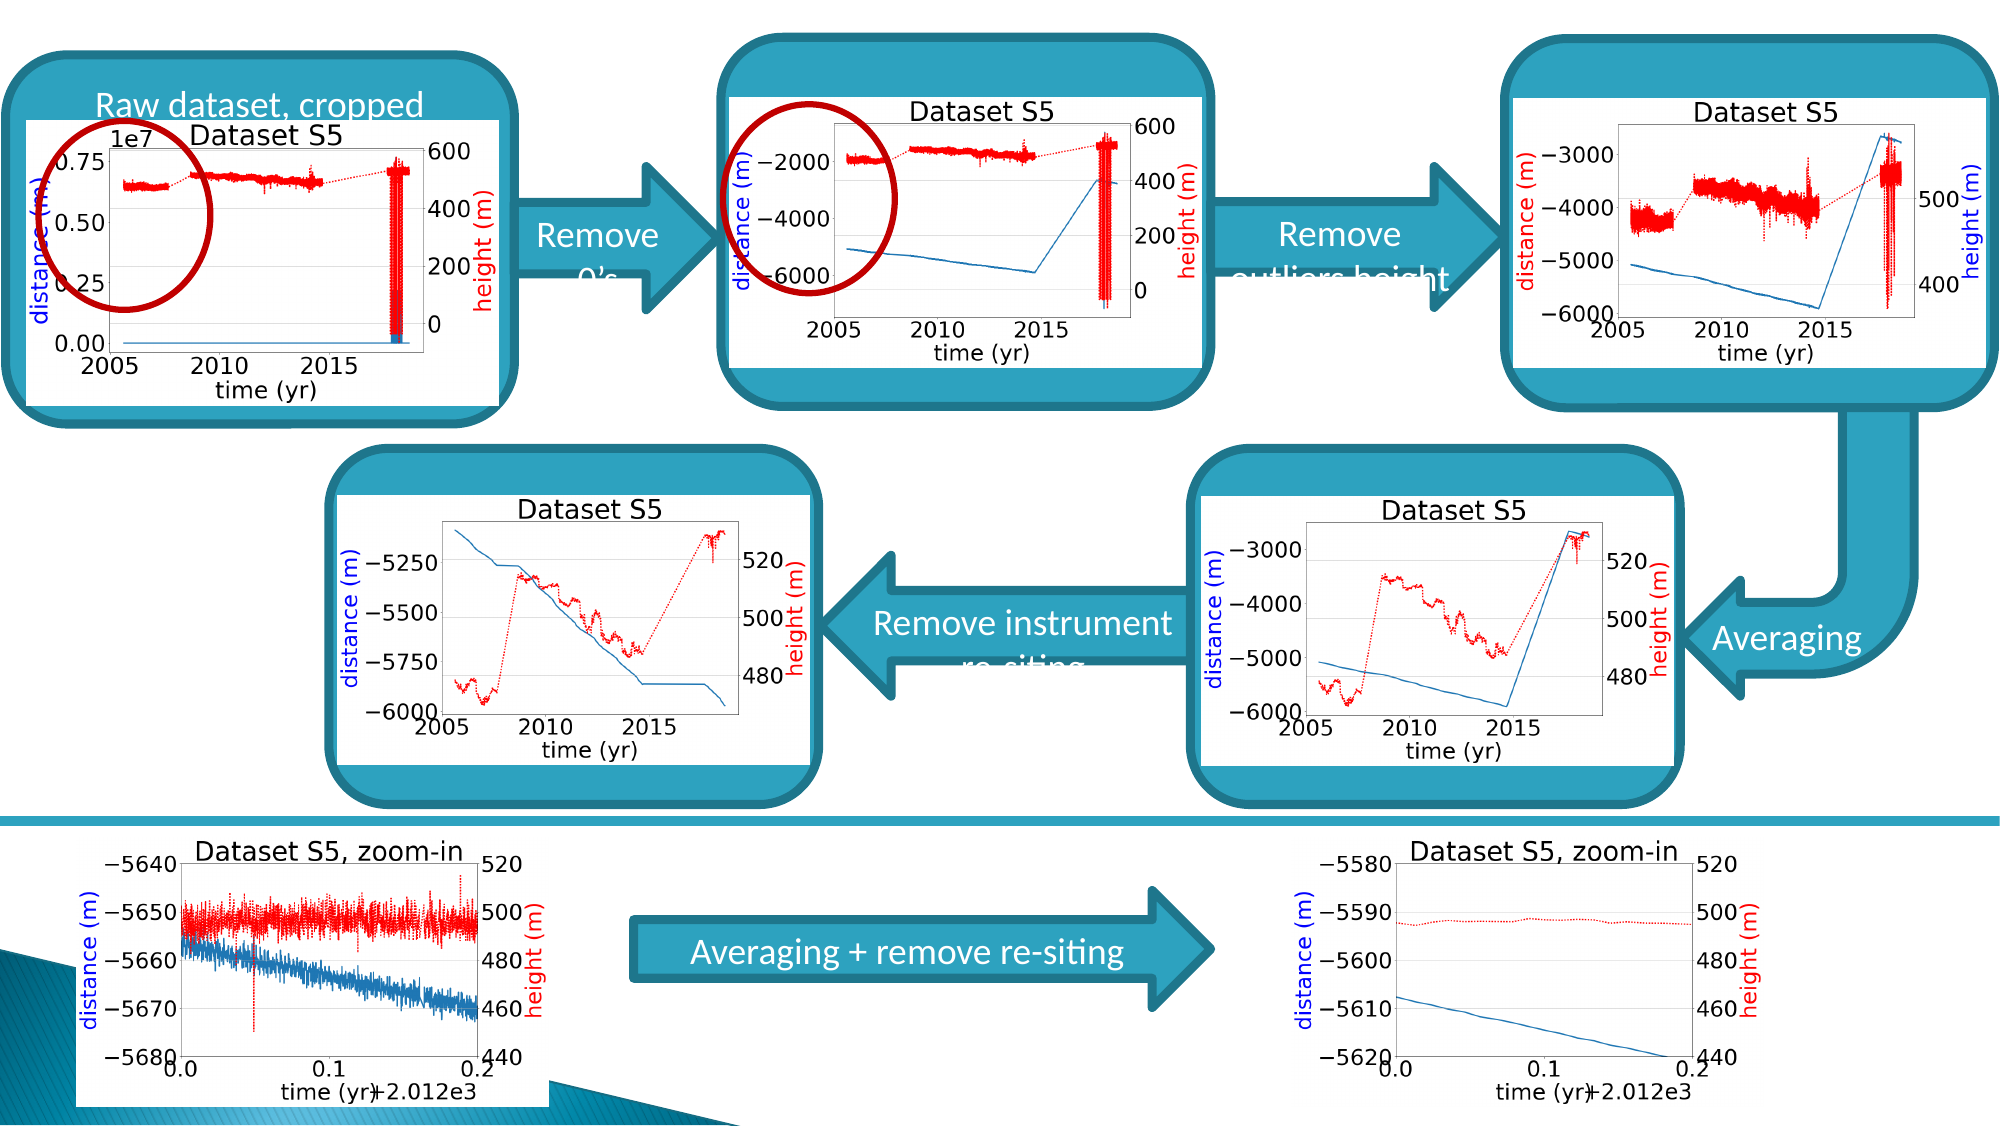

Raw dataset, cropped
Remove 0’s
Remove outliers height
Remove instrument re-siting
Averaging
Averaging + remove re-siting